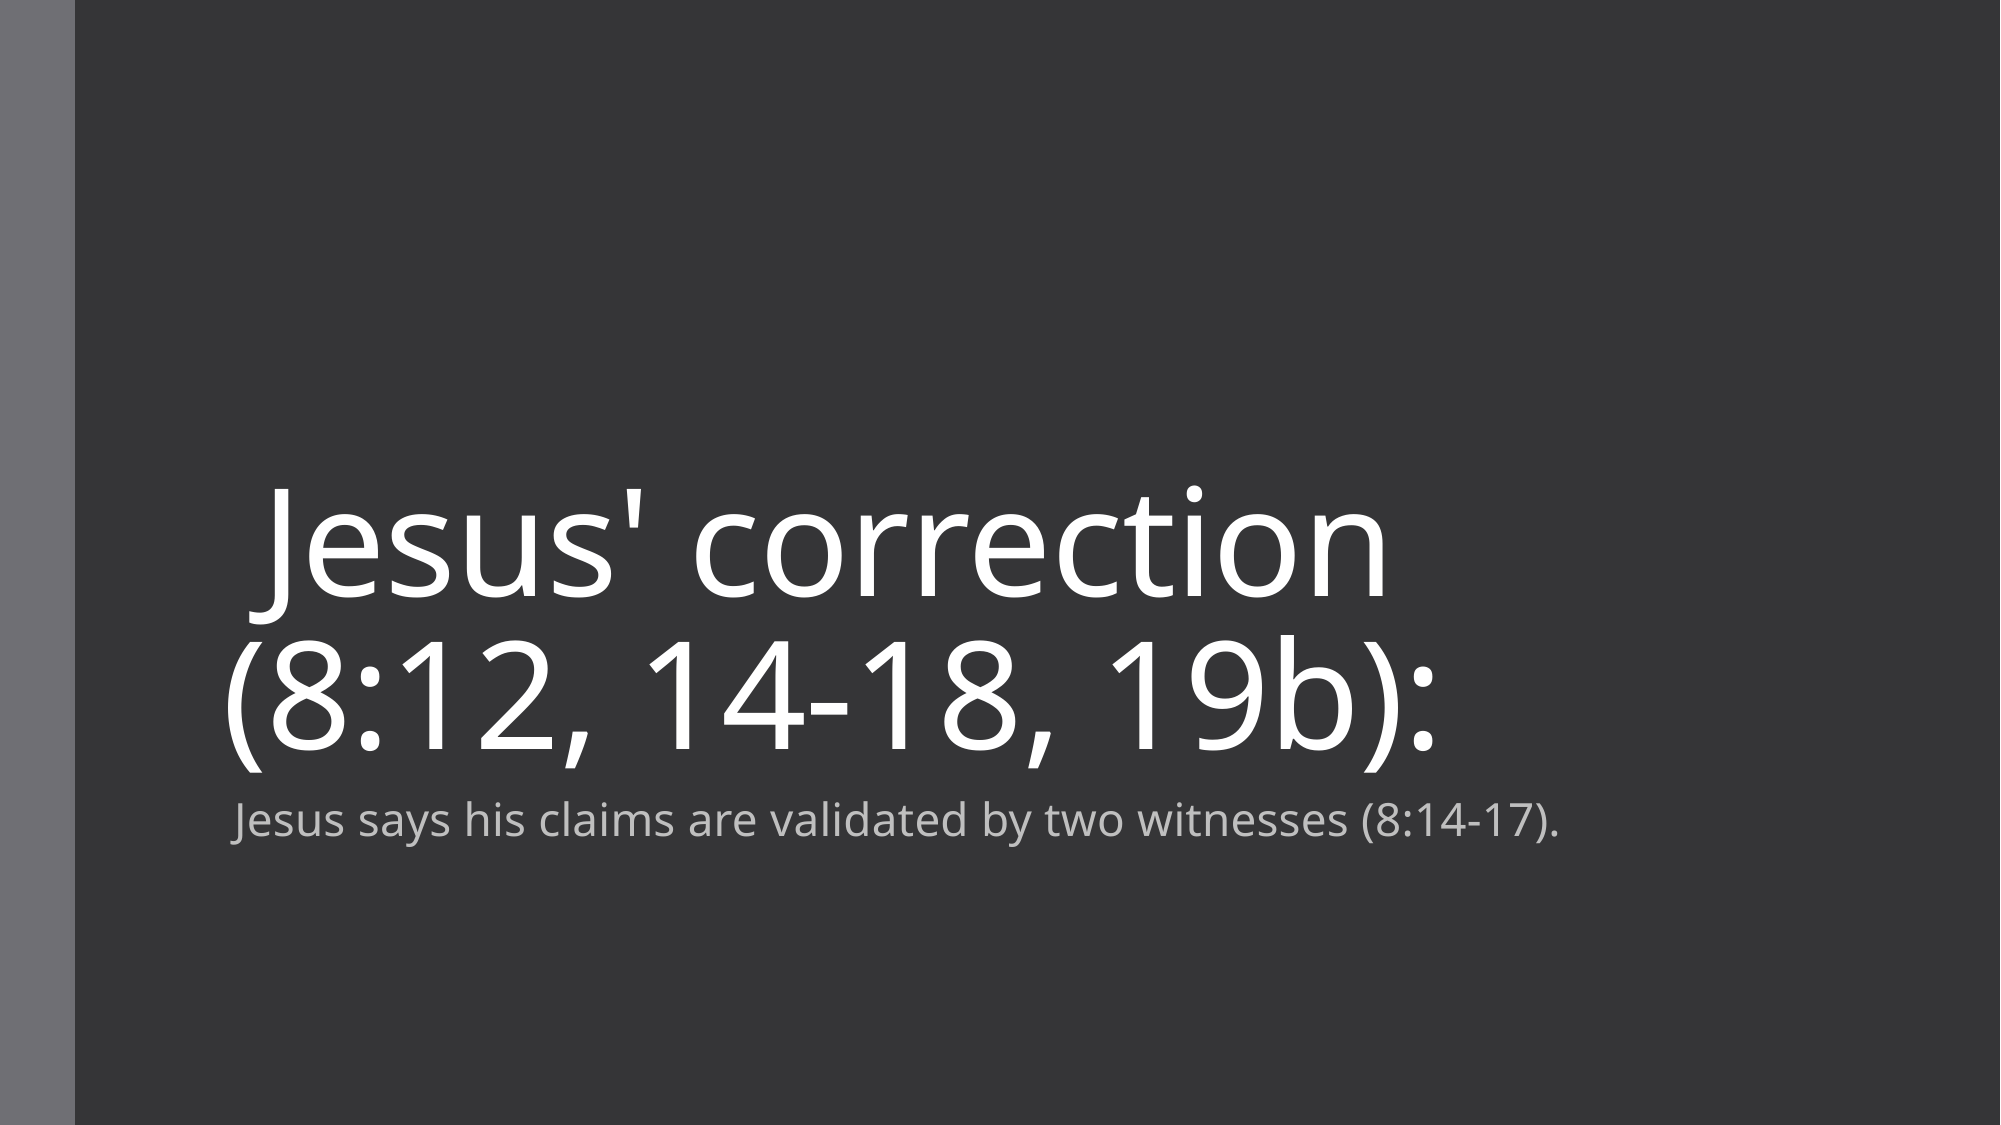

# Jesus' correction (8:12, 14-18, 19b):
 Jesus says his claims are validated by two witnesses (8:14-17).